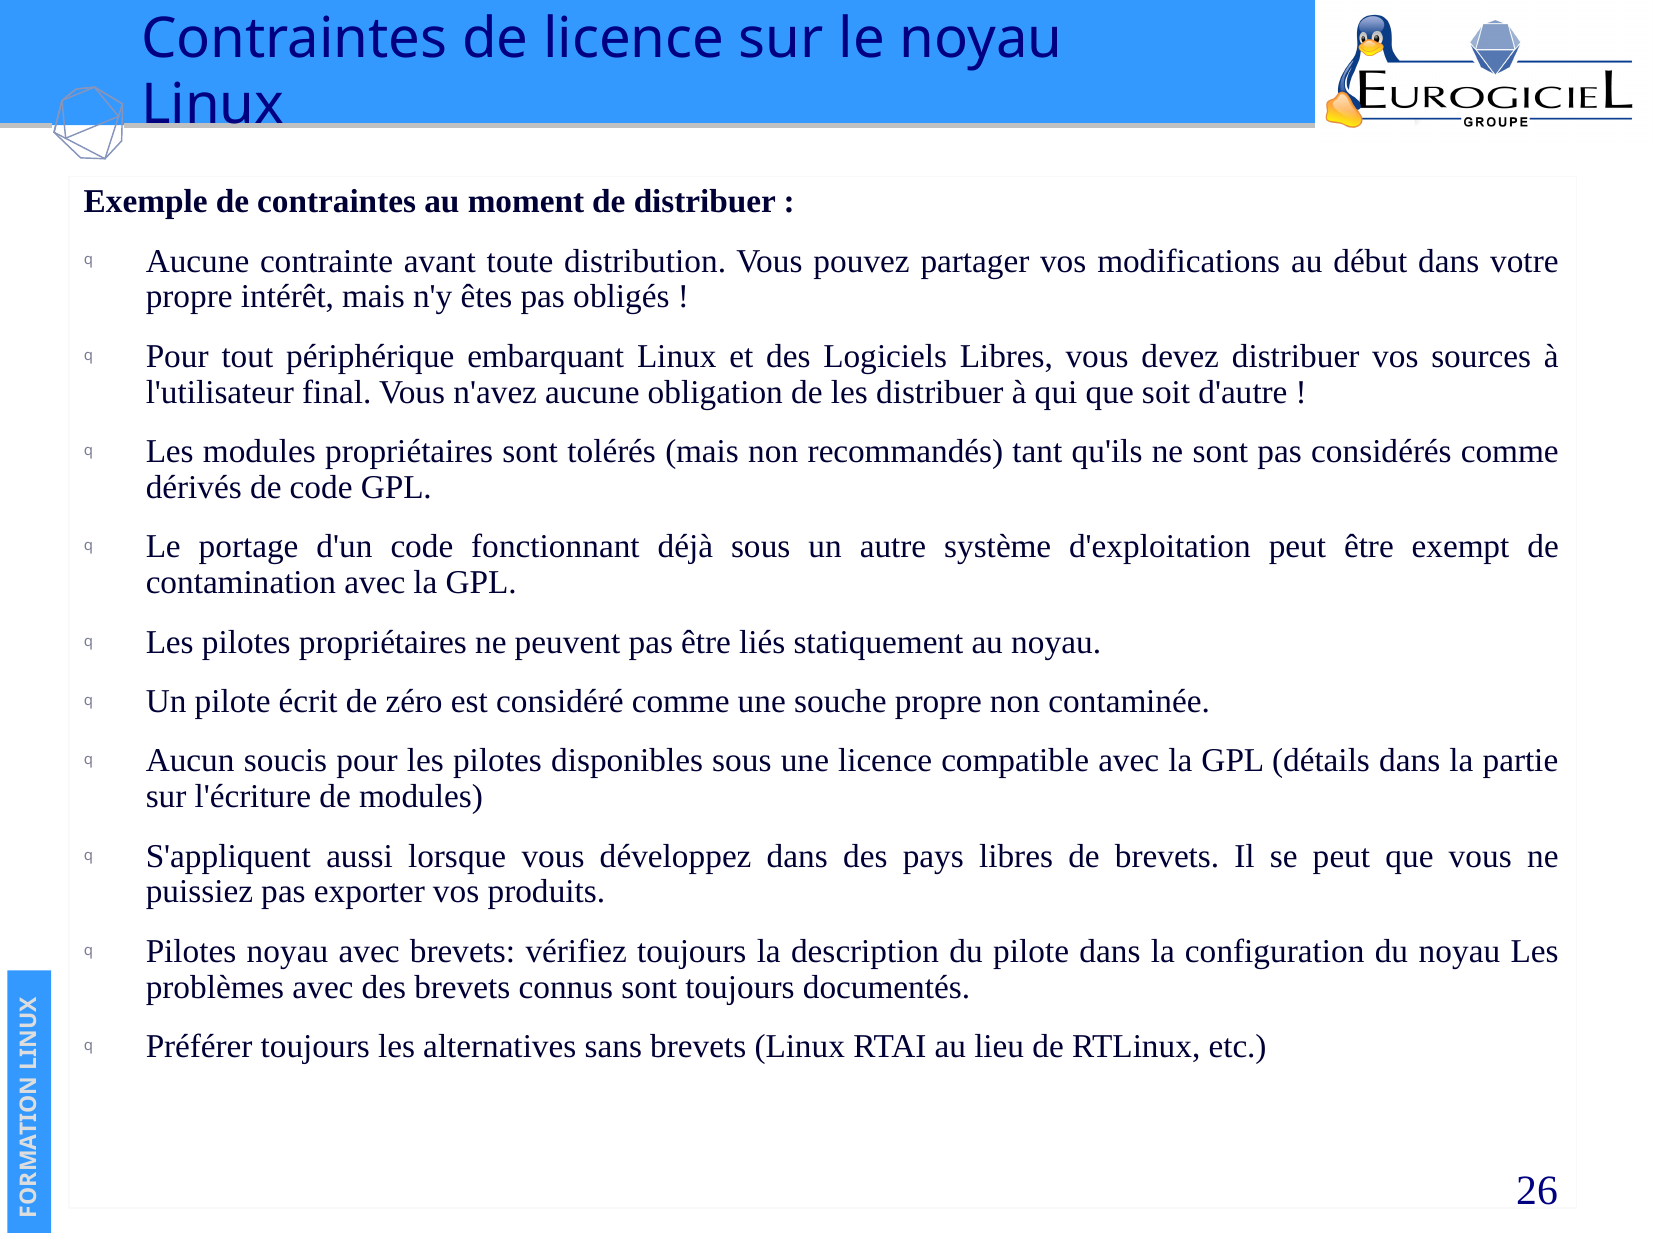

# Contraintes de licence sur le noyau Linux
Exemple de contraintes au moment de distribuer :
Aucune contrainte avant toute distribution. Vous pouvez partager vos modifications au début dans votre propre intérêt, mais n'y êtes pas obligés !
Pour tout périphérique embarquant Linux et des Logiciels Libres, vous devez distribuer vos sources à l'utilisateur final. Vous n'avez aucune obligation de les distribuer à qui que soit d'autre !
Les modules propriétaires sont tolérés (mais non recommandés) tant qu'ils ne sont pas considérés comme dérivés de code GPL.
Le portage d'un code fonctionnant déjà sous un autre système d'exploitation peut être exempt de contamination avec la GPL.
Les pilotes propriétaires ne peuvent pas être liés statiquement au noyau.
Un pilote écrit de zéro est considéré comme une souche propre non contaminée.
Aucun soucis pour les pilotes disponibles sous une licence compatible avec la GPL (détails dans la partie sur l'écriture de modules)
S'appliquent aussi lorsque vous développez dans des pays libres de brevets. Il se peut que vous ne puissiez pas exporter vos produits.
Pilotes noyau avec brevets: vérifiez toujours la description du pilote dans la configuration du noyau Les problèmes avec des brevets connus sont toujours documentés.
Préférer toujours les alternatives sans brevets (Linux RTAI au lieu de RTLinux, etc.)